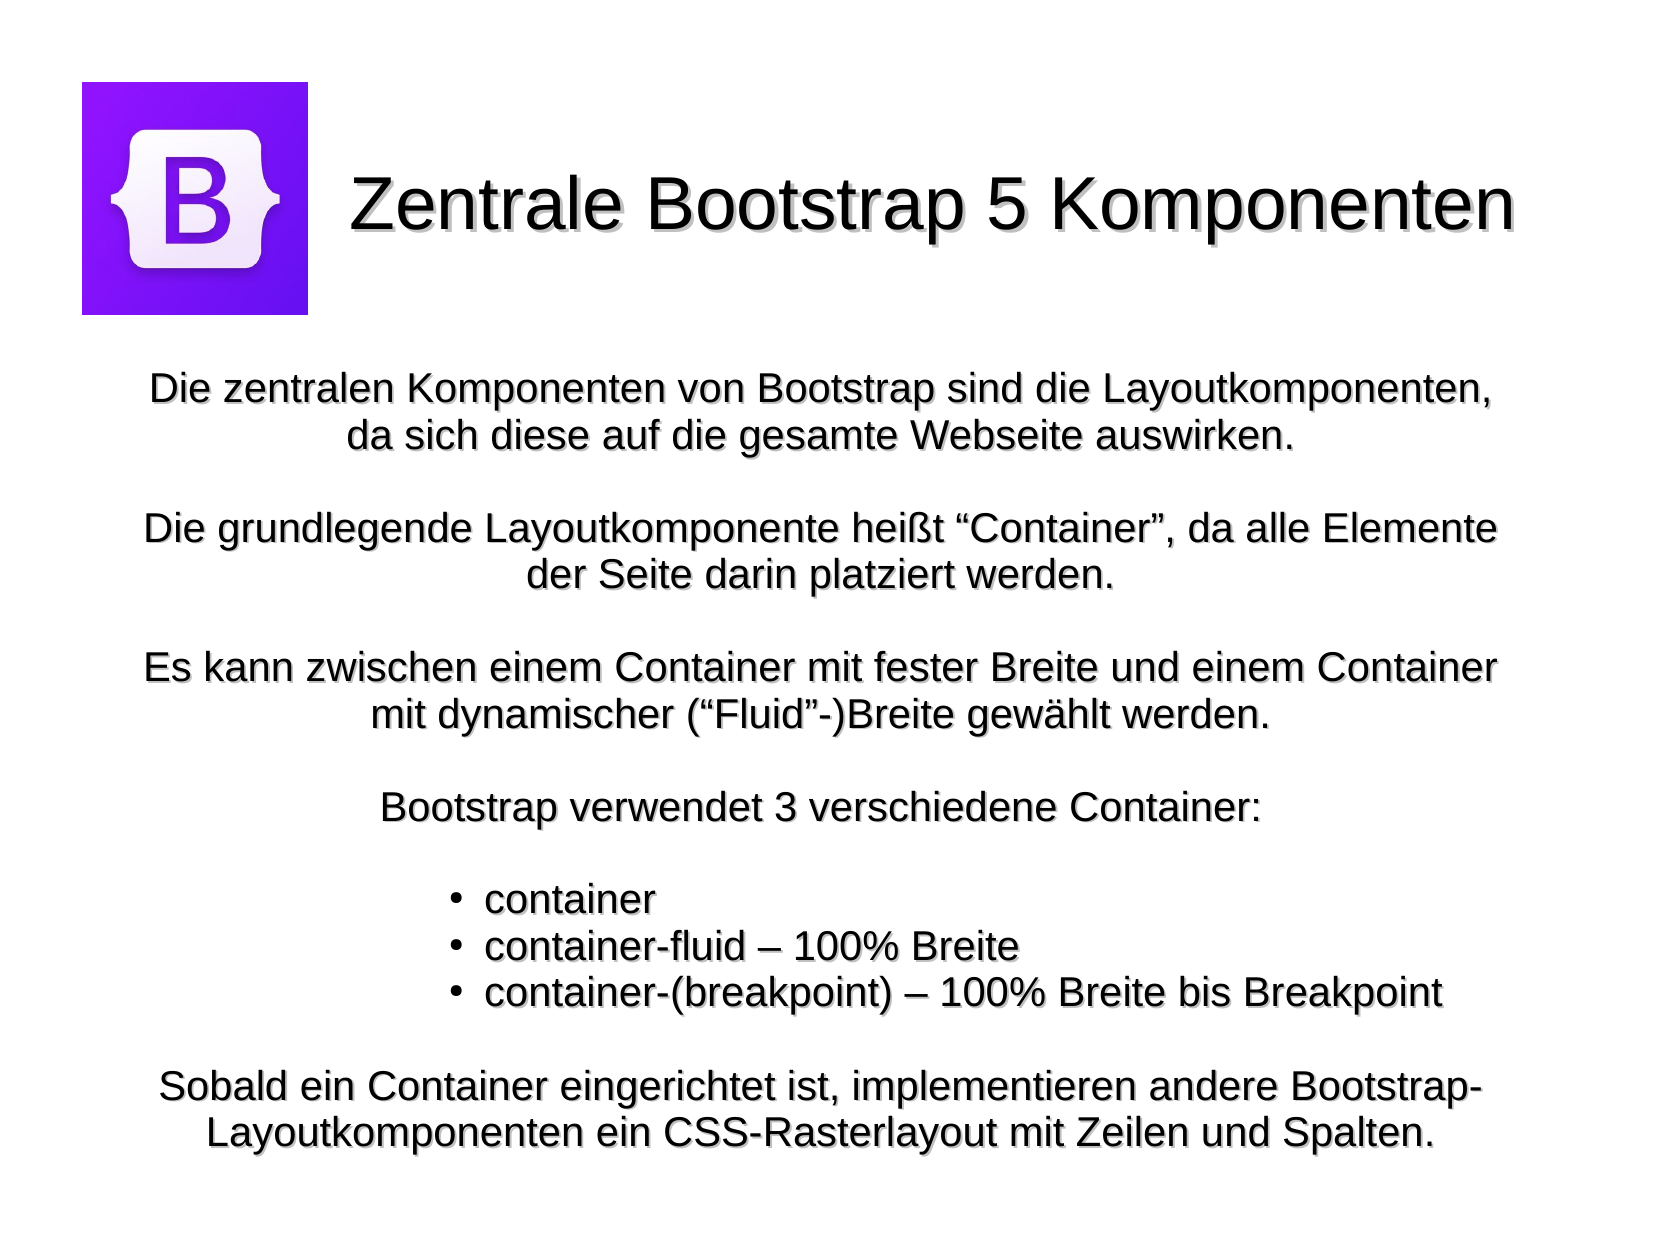

# Zentrale Bootstrap 5 Komponenten
Die zentralen Komponenten von Bootstrap sind die Layoutkomponenten, da sich diese auf die gesamte Webseite auswirken.
Die grundlegende Layoutkomponente heißt “Container”, da alle Elemente der Seite darin platziert werden.
Es kann zwischen einem Container mit fester Breite und einem Container mit dynamischer (“Fluid”-)Breite gewählt werden.
Bootstrap verwendet 3 verschiedene Container:
container
container-fluid – 100% Breite
container-(breakpoint) – 100% Breite bis Breakpoint
Sobald ein Container eingerichtet ist, implementieren andere Bootstrap-Layoutkomponenten ein CSS-Rasterlayout mit Zeilen und Spalten.